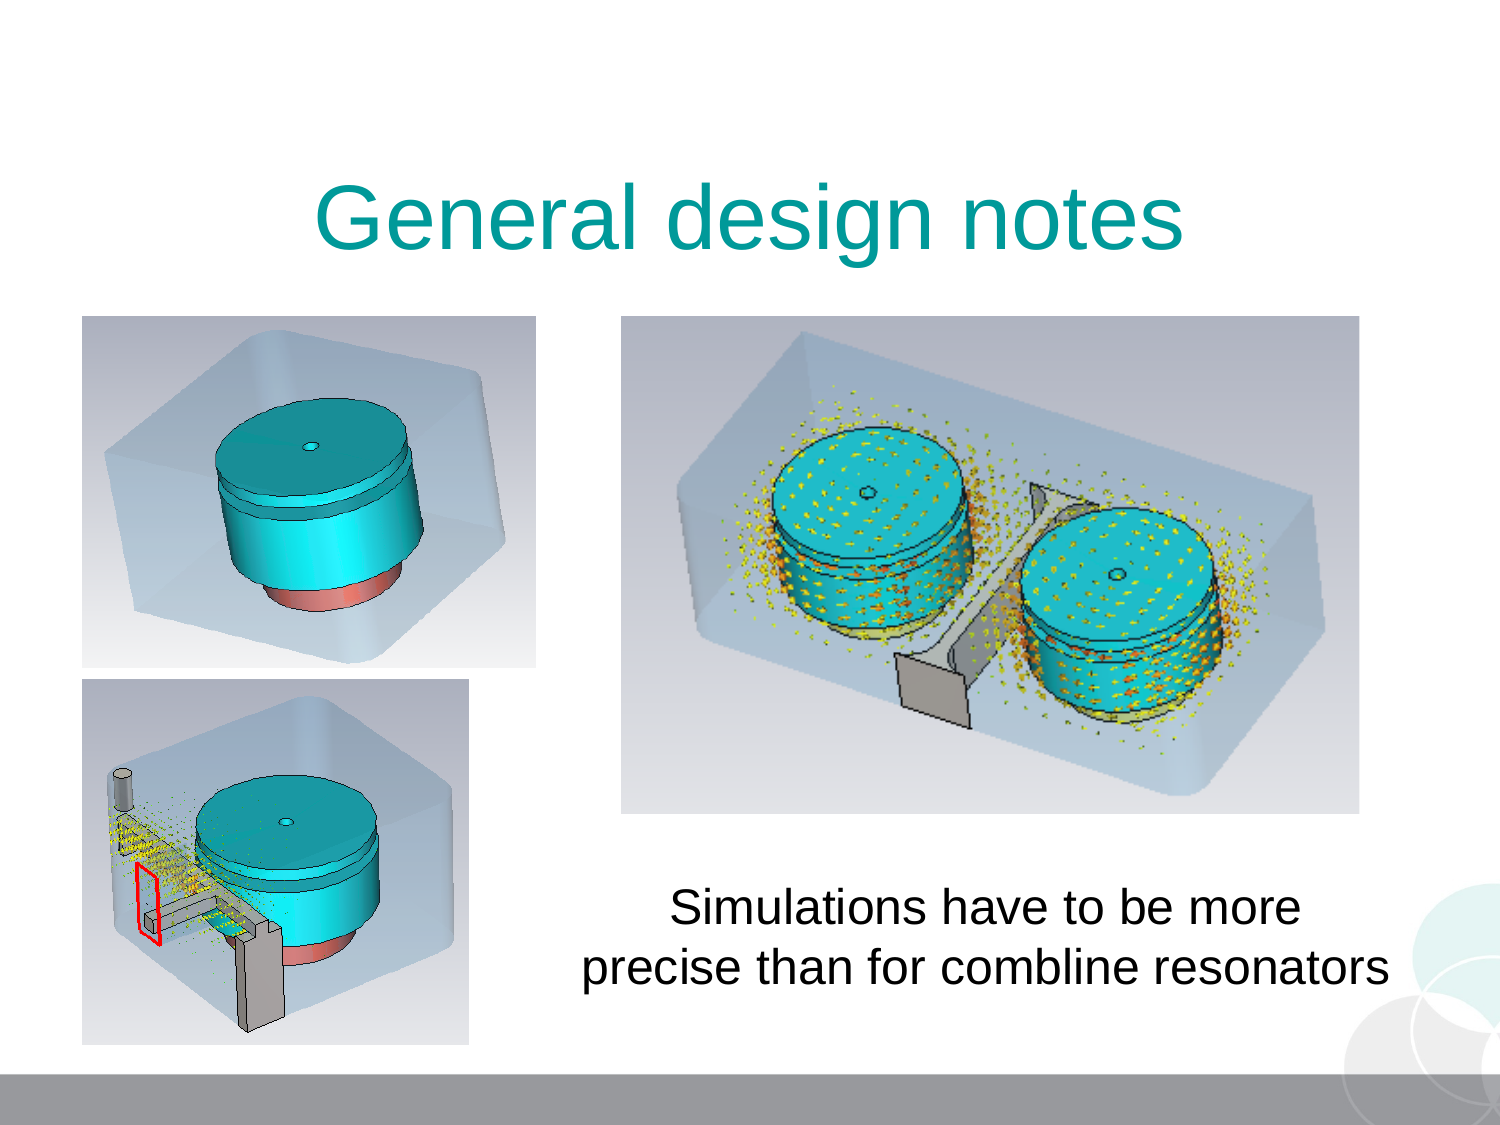

# General design notes
Simulations have to be more
precise than for combline resonators